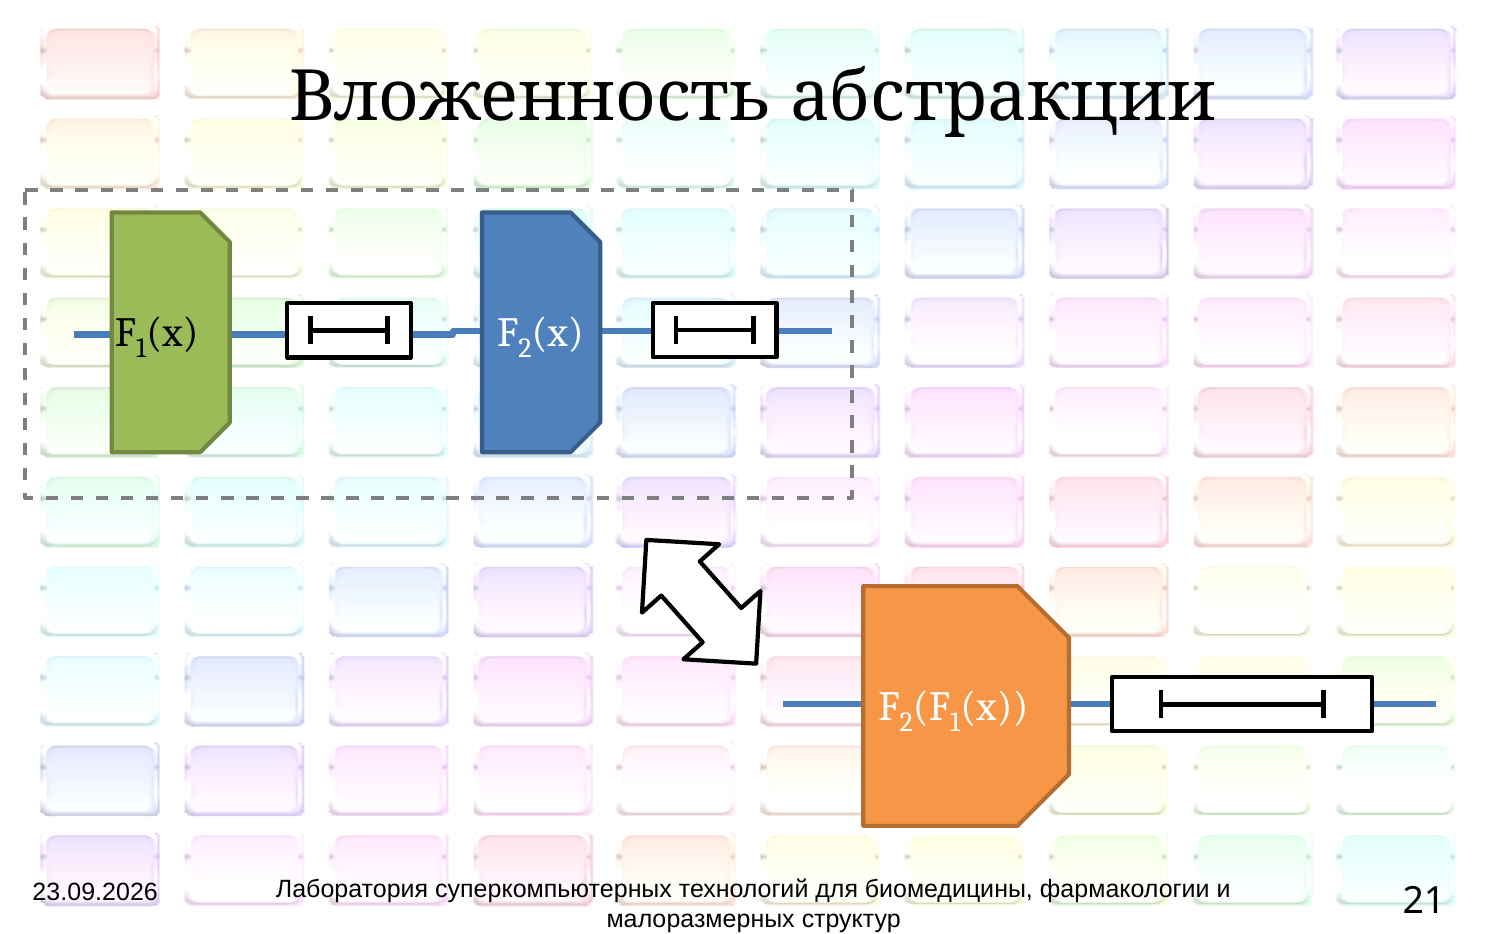

# Вложенность абстракции
F1(x)
F2(x)
F2(F1(x))
Лаборатория суперкомпьютерных технологий для биомедицины, фармакологии и малоразмерных структур